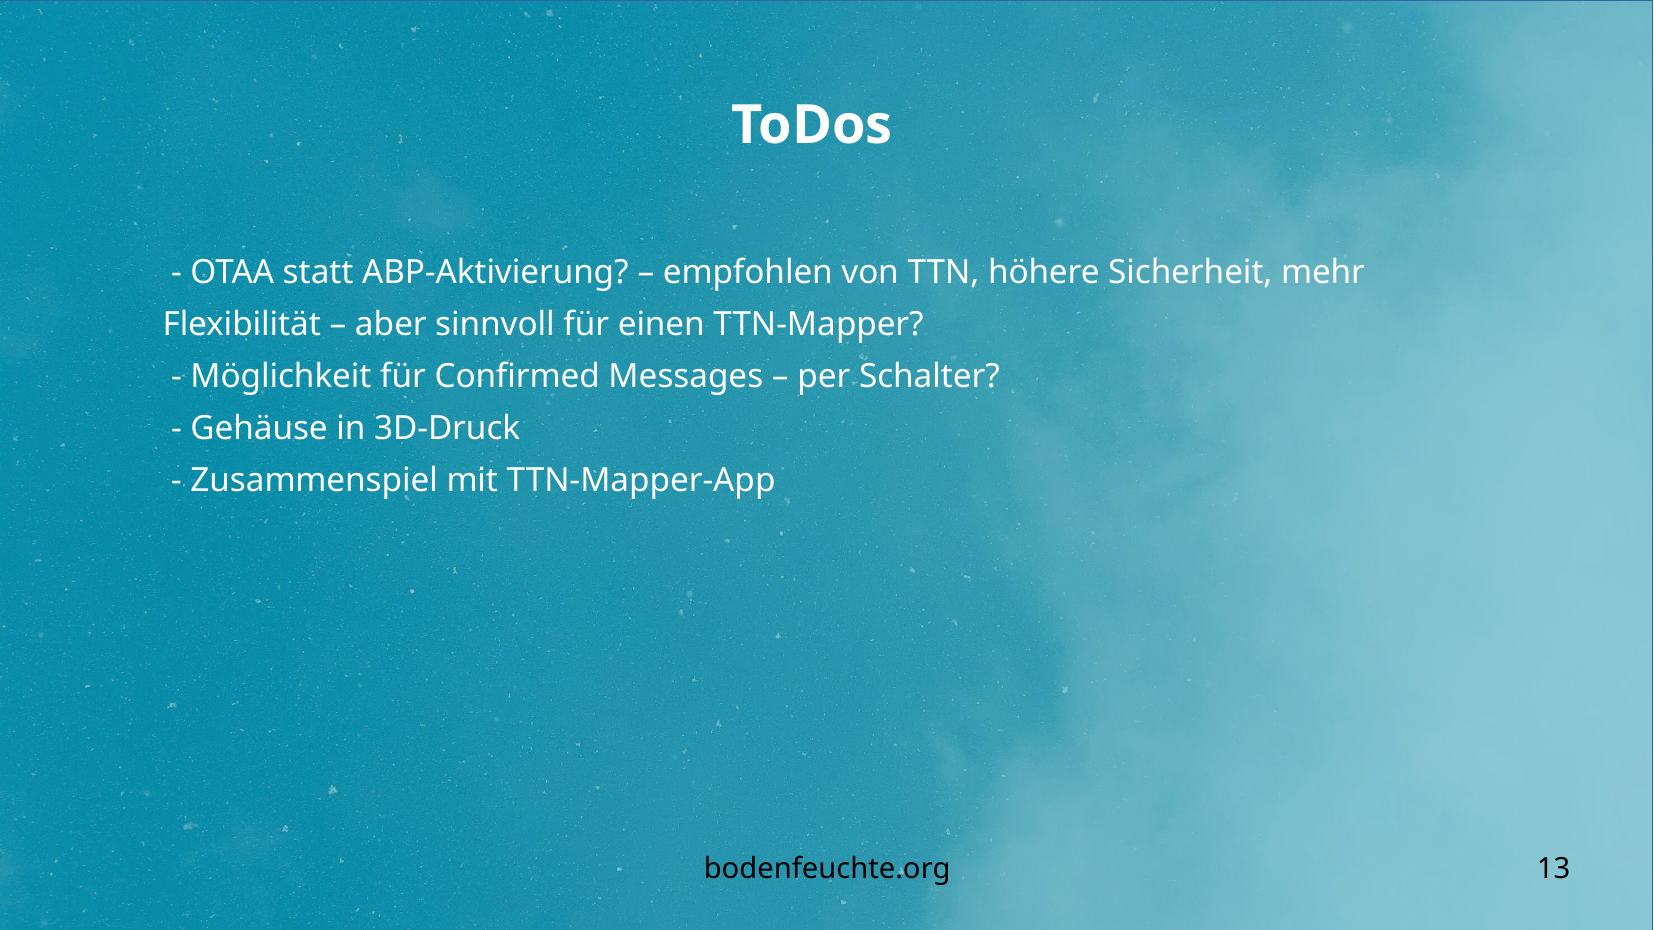

# ToDos
 - OTAA statt ABP-Aktivierung? – empfohlen von TTN, höhere Sicherheit, mehr Flexibilität – aber sinnvoll für einen TTN-Mapper?
 - Möglichkeit für Confirmed Messages – per Schalter?
 - Gehäuse in 3D-Druck
 - Zusammenspiel mit TTN-Mapper-App
bodenfeuchte.org
13